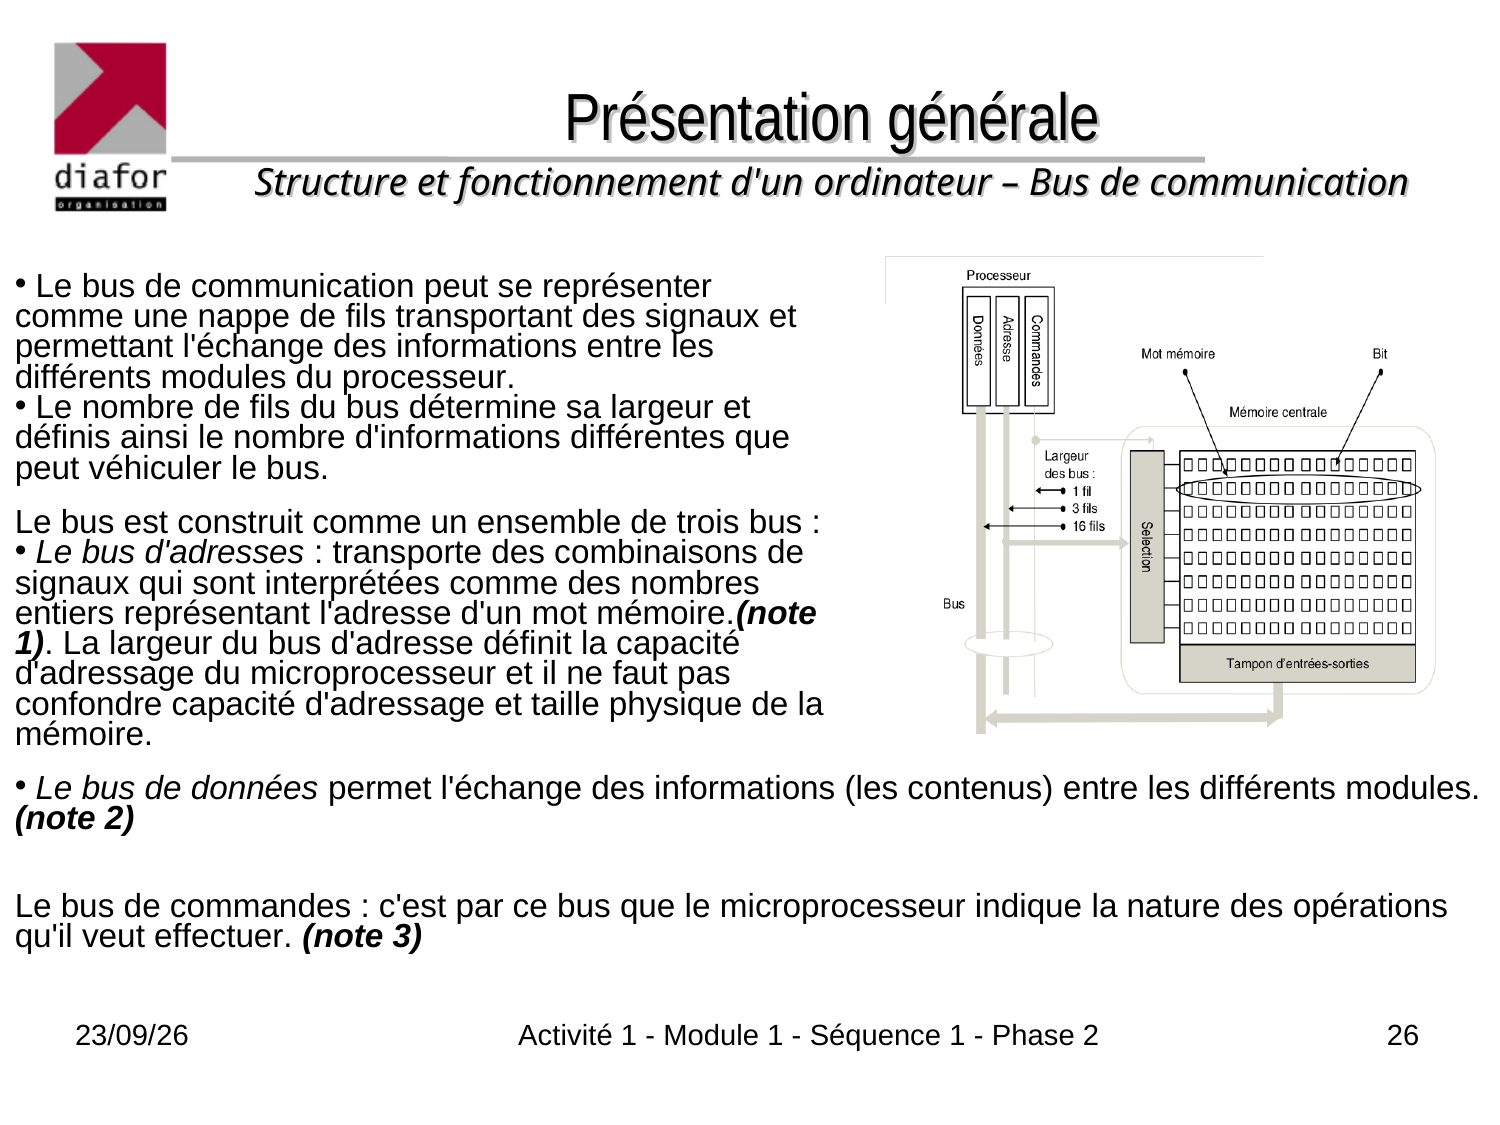

# Présentation générale Structure et fonctionnement d'un ordinateur – Bus de communication
 Le bus de communication peut se représenter comme une nappe de fils transportant des signaux et permettant l'échange des informations entre les différents modules du processeur.
 Le nombre de fils du bus détermine sa largeur et définis ainsi le nombre d'informations différentes que peut véhiculer le bus.
Le bus est construit comme un ensemble de trois bus :
 Le bus d'adresses : transporte des combinaisons de signaux qui sont interprétées comme des nombres entiers représentant l'adresse d'un mot mémoire.(note 1). La largeur du bus d'adresse définit la capacité d'adressage du microprocesseur et il ne faut pas confondre capacité d'adressage et taille physique de la mémoire.
 Le bus de données permet l'échange des informations (les contenus) entre les différents modules.
(note 2)
Le bus de commandes : c'est par ce bus que le microprocesseur indique la nature des opérations qu'il veut effectuer. (note 3)
Activité 1 - Module 1 - Séquence 1 - Phase 2
26